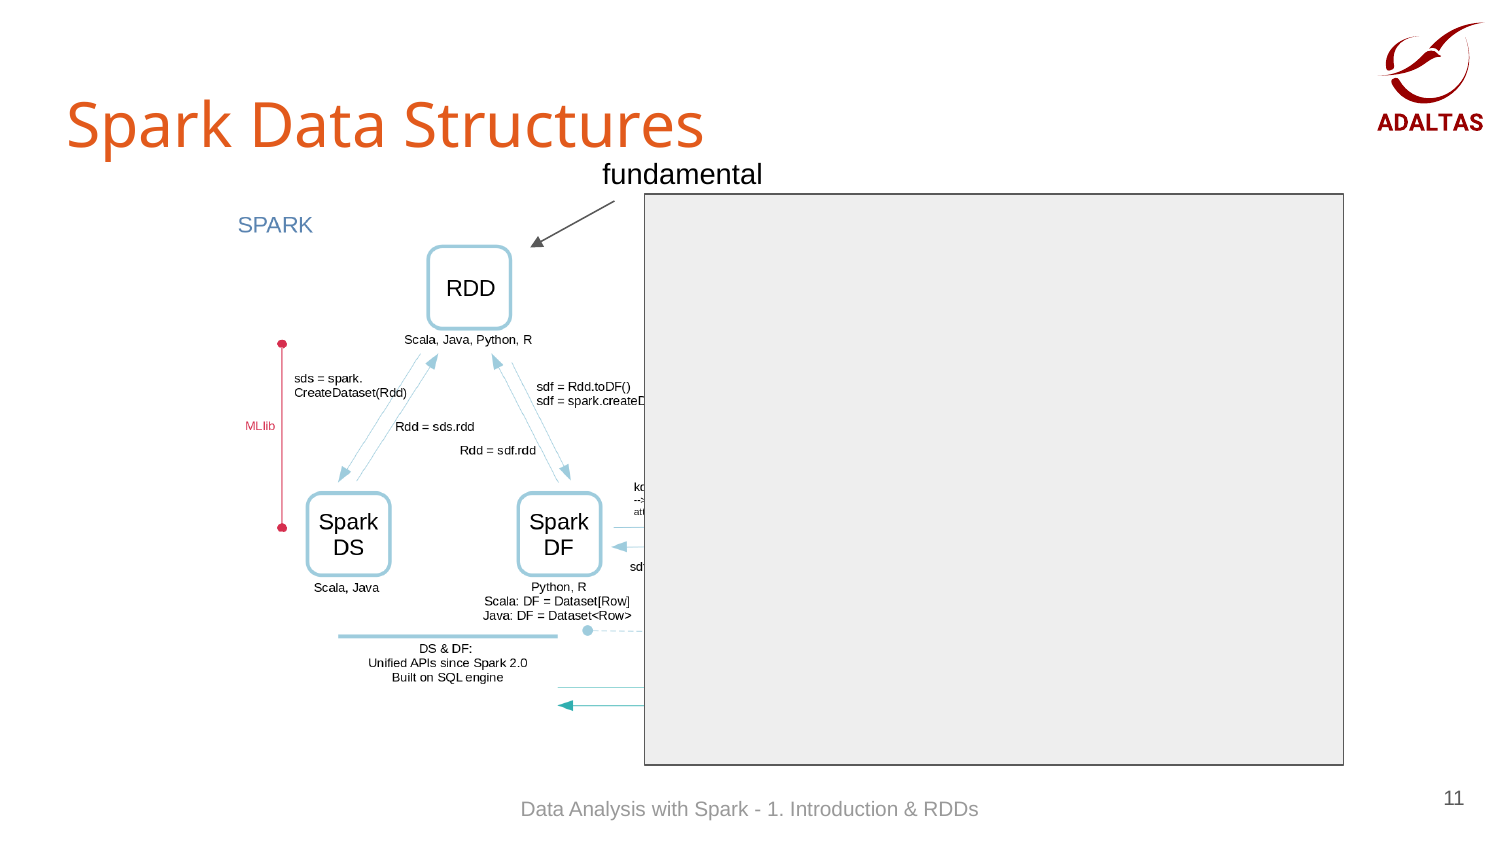

# Spark Data Structures
fundamental
Data Analysis with Spark - 1. Introduction & RDDs